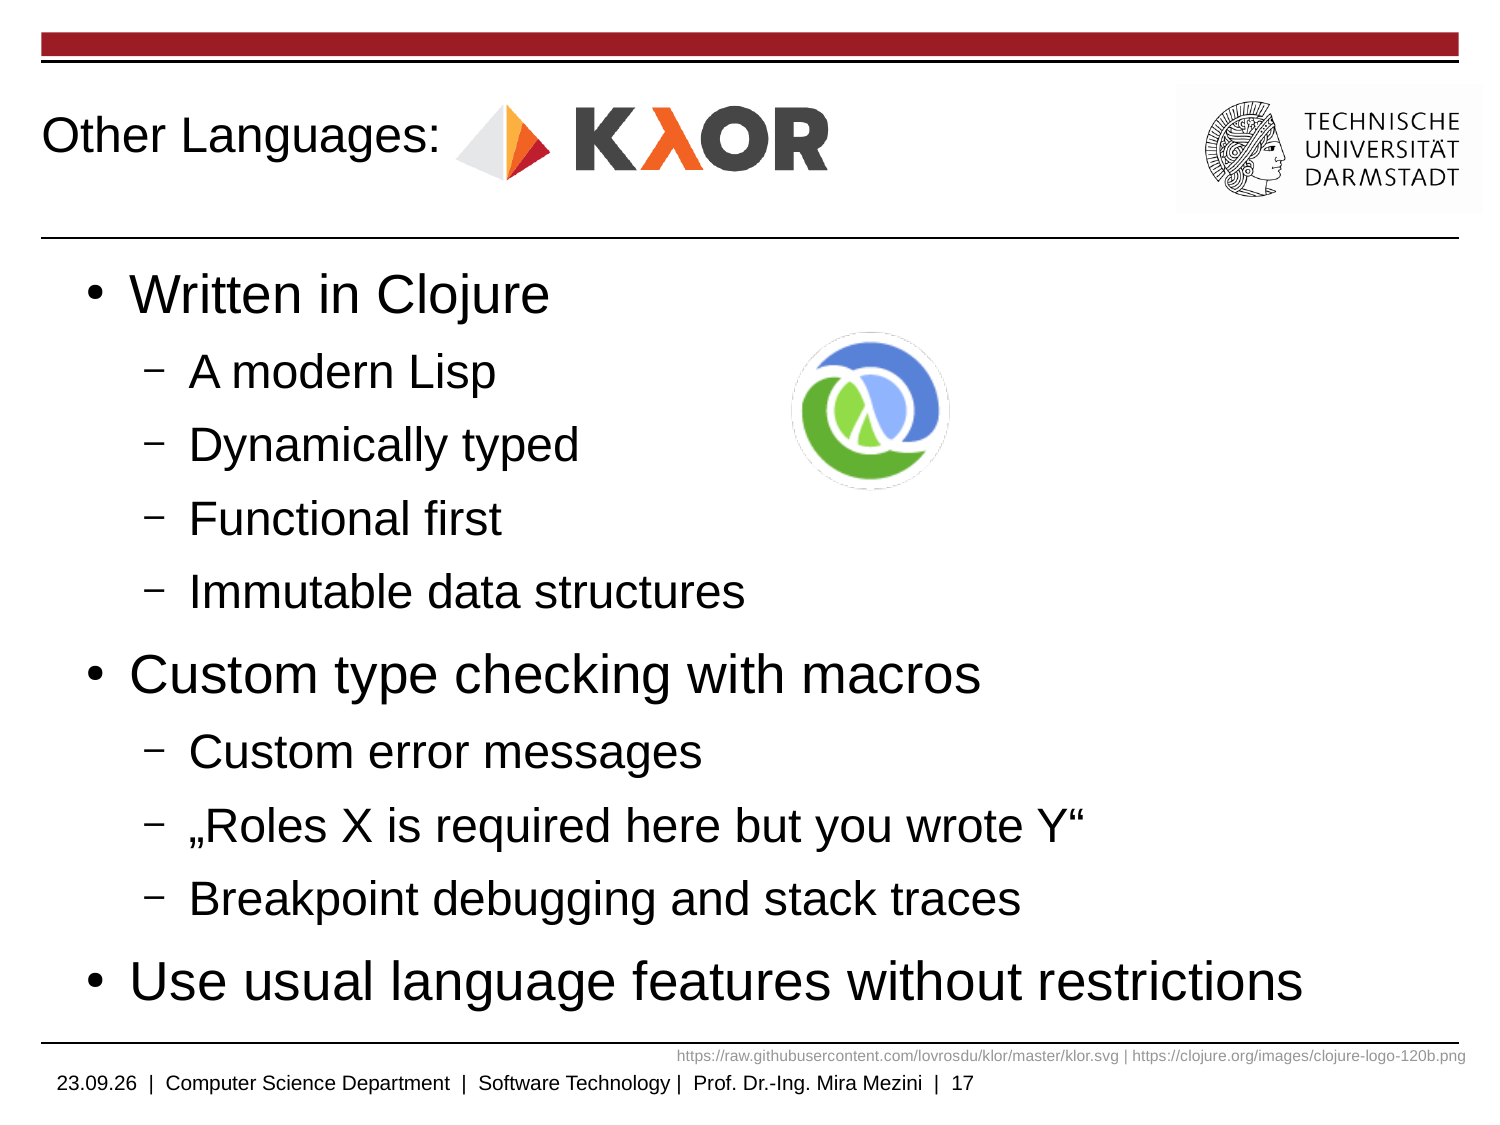

# Other Languages:
Written in Clojure
A modern Lisp
Dynamically typed
Functional first
Immutable data structures
Custom type checking with macros
Custom error messages
„Roles X is required here but you wrote Y“
Breakpoint debugging and stack traces
Use usual language features without restrictions
https://raw.githubusercontent.com/lovrosdu/klor/master/klor.svg | https://clojure.org/images/clojure-logo-120b.png